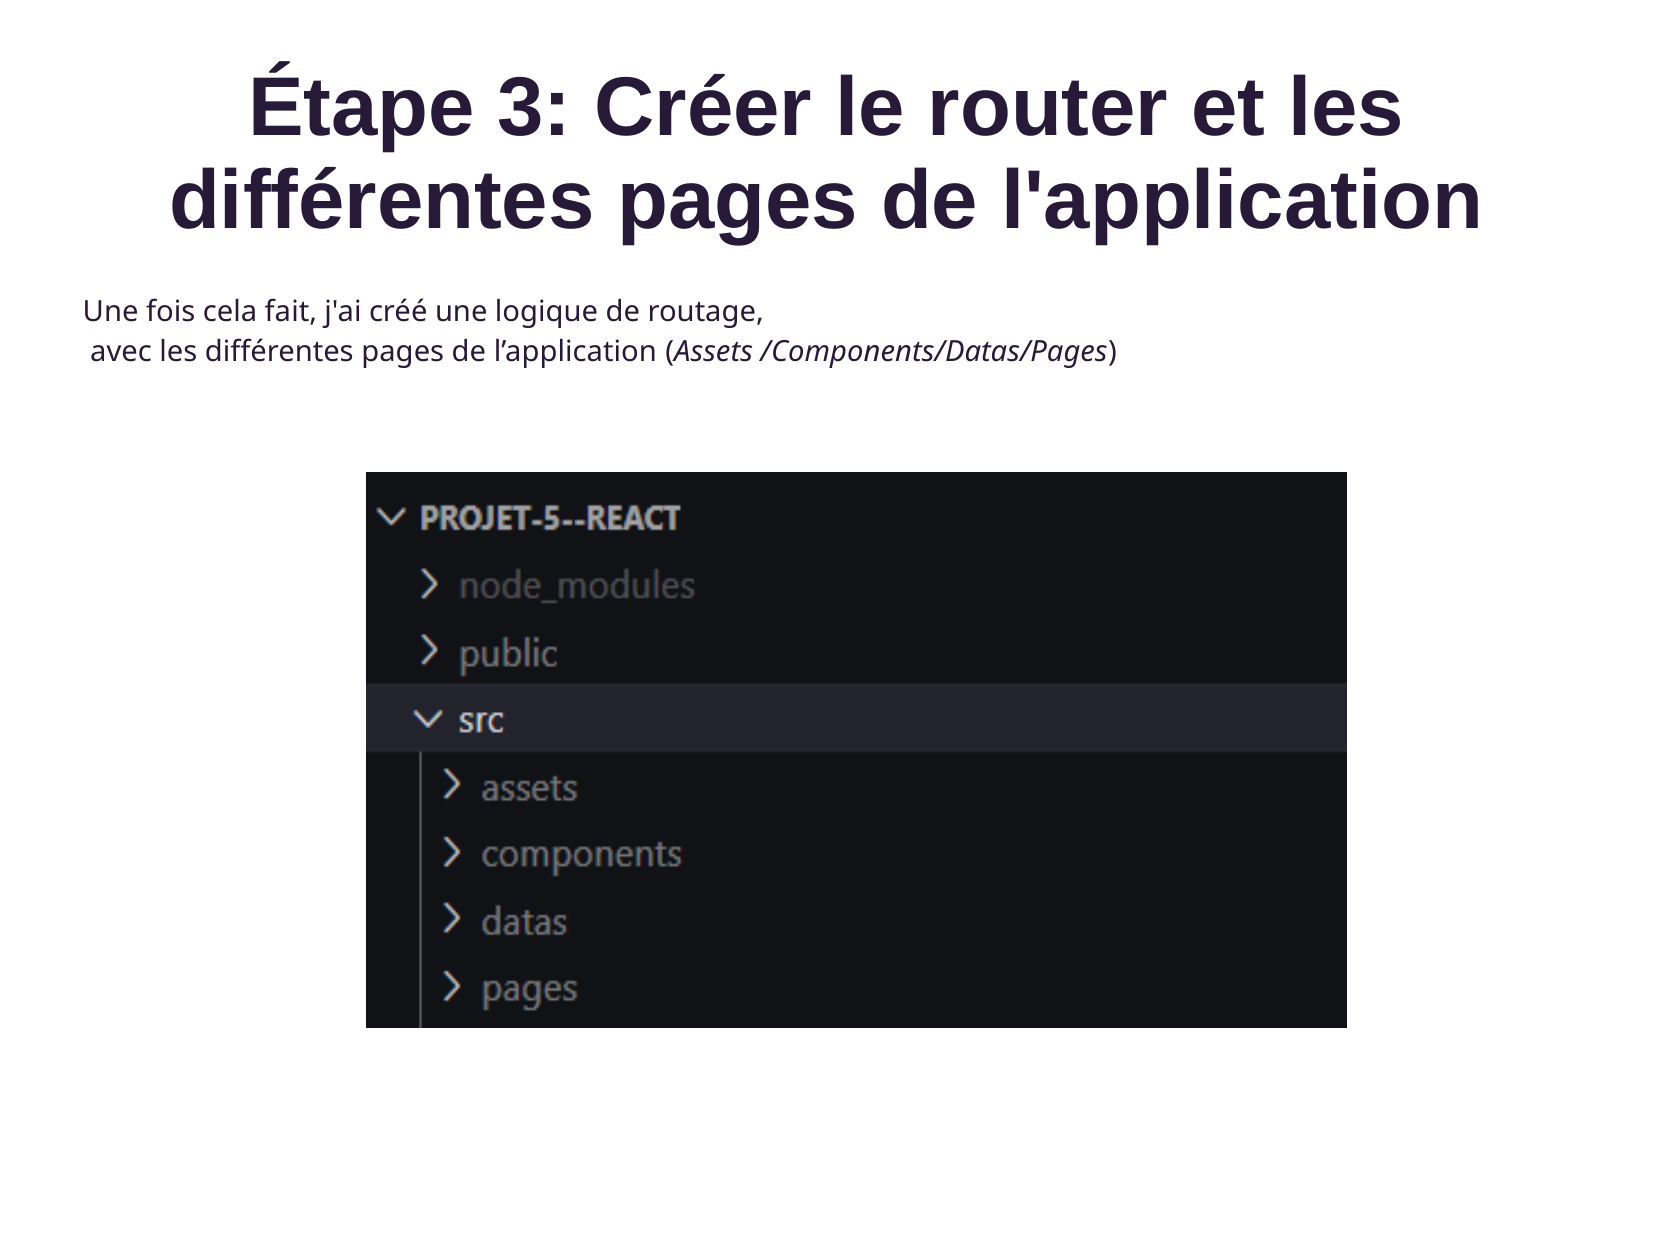

# Étape 3: Créer le router et les différentes pages de l'application
Une fois cela fait, j'ai créé une logique de routage,
 avec les différentes pages de l’application (Assets /Components/Datas/Pages)